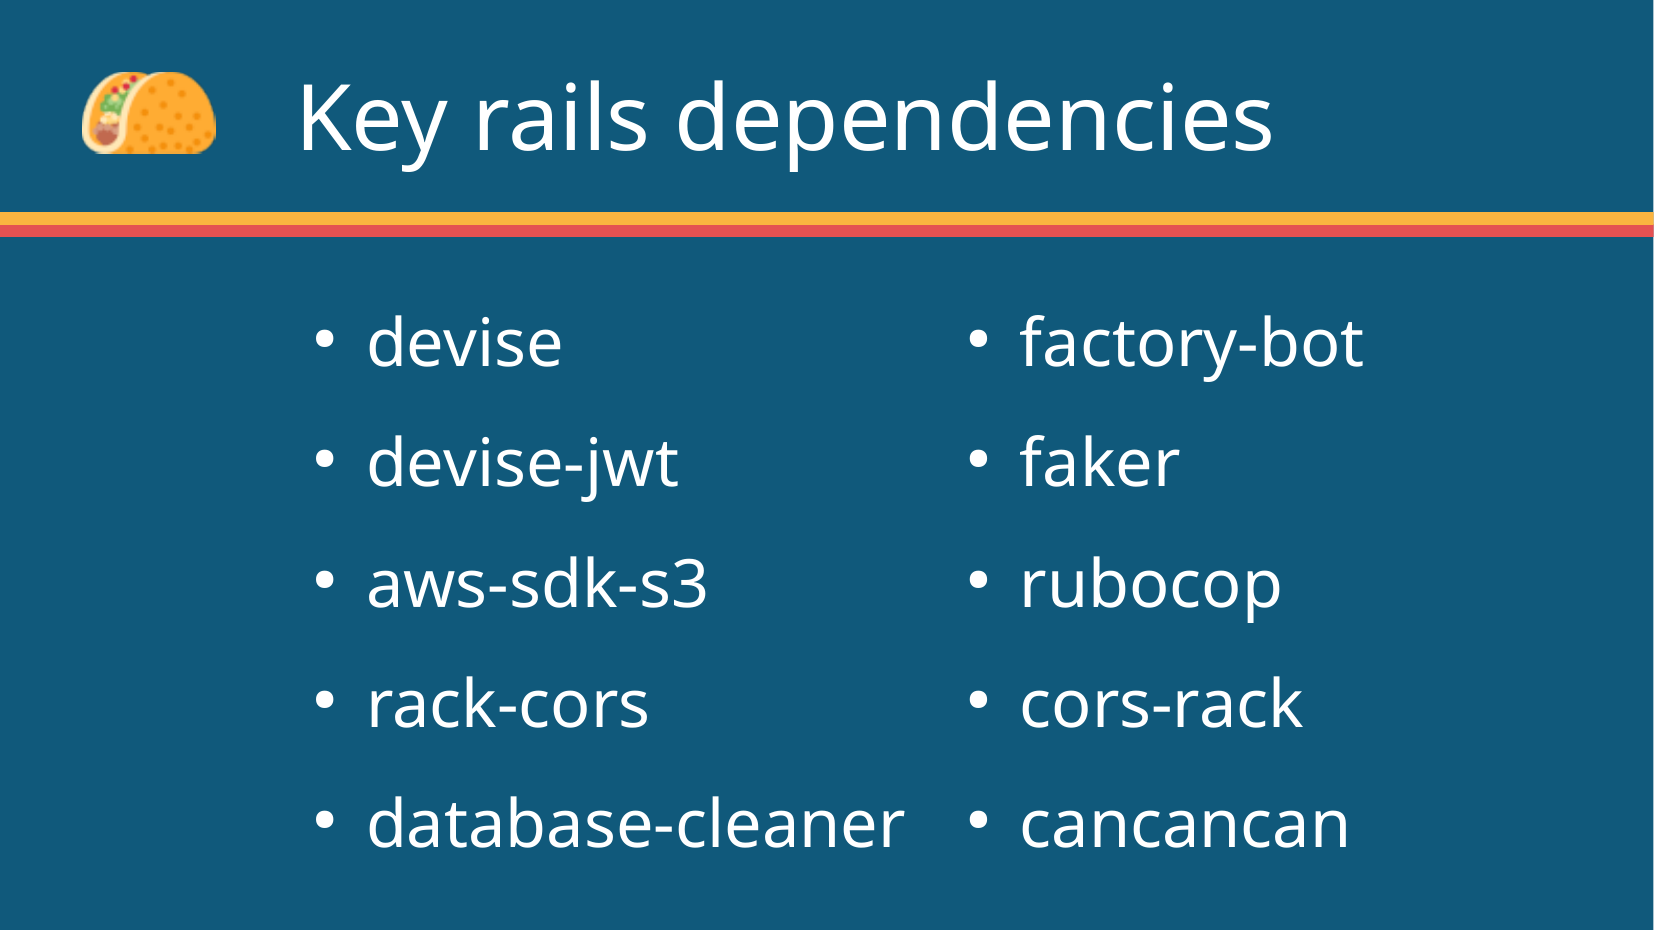

# Key rails dependencies
devise
devise-jwt
aws-sdk-s3
rack-cors
database-cleaner
factory-bot
faker
rubocop
cors-rack
cancancan